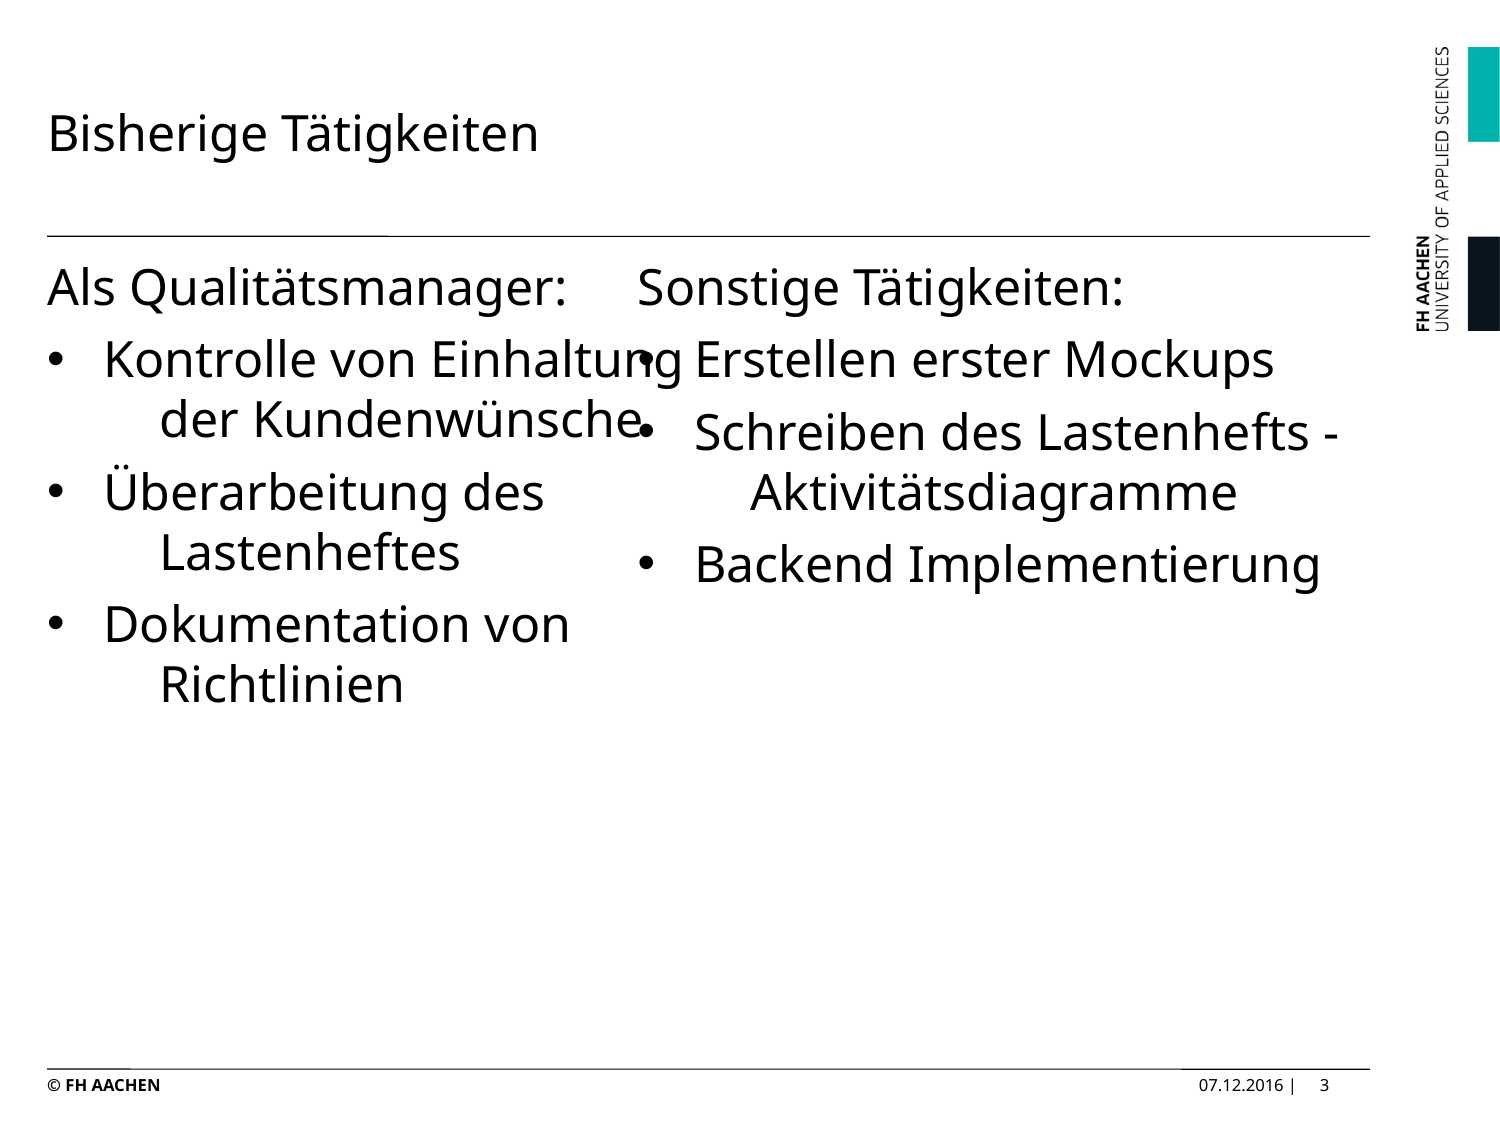

Bisherige Tätigkeiten
# Als Qualitätsmanager:
Kontrolle von Einhaltung der Kundenwünsche
Überarbeitung des Lastenheftes
Dokumentation von Richtlinien
Sonstige Tätigkeiten:
Erstellen erster Mockups
Schreiben des Lastenhefts -Aktivitätsdiagramme
Backend Implementierung
© FH AACHEN
07.12.2016 |